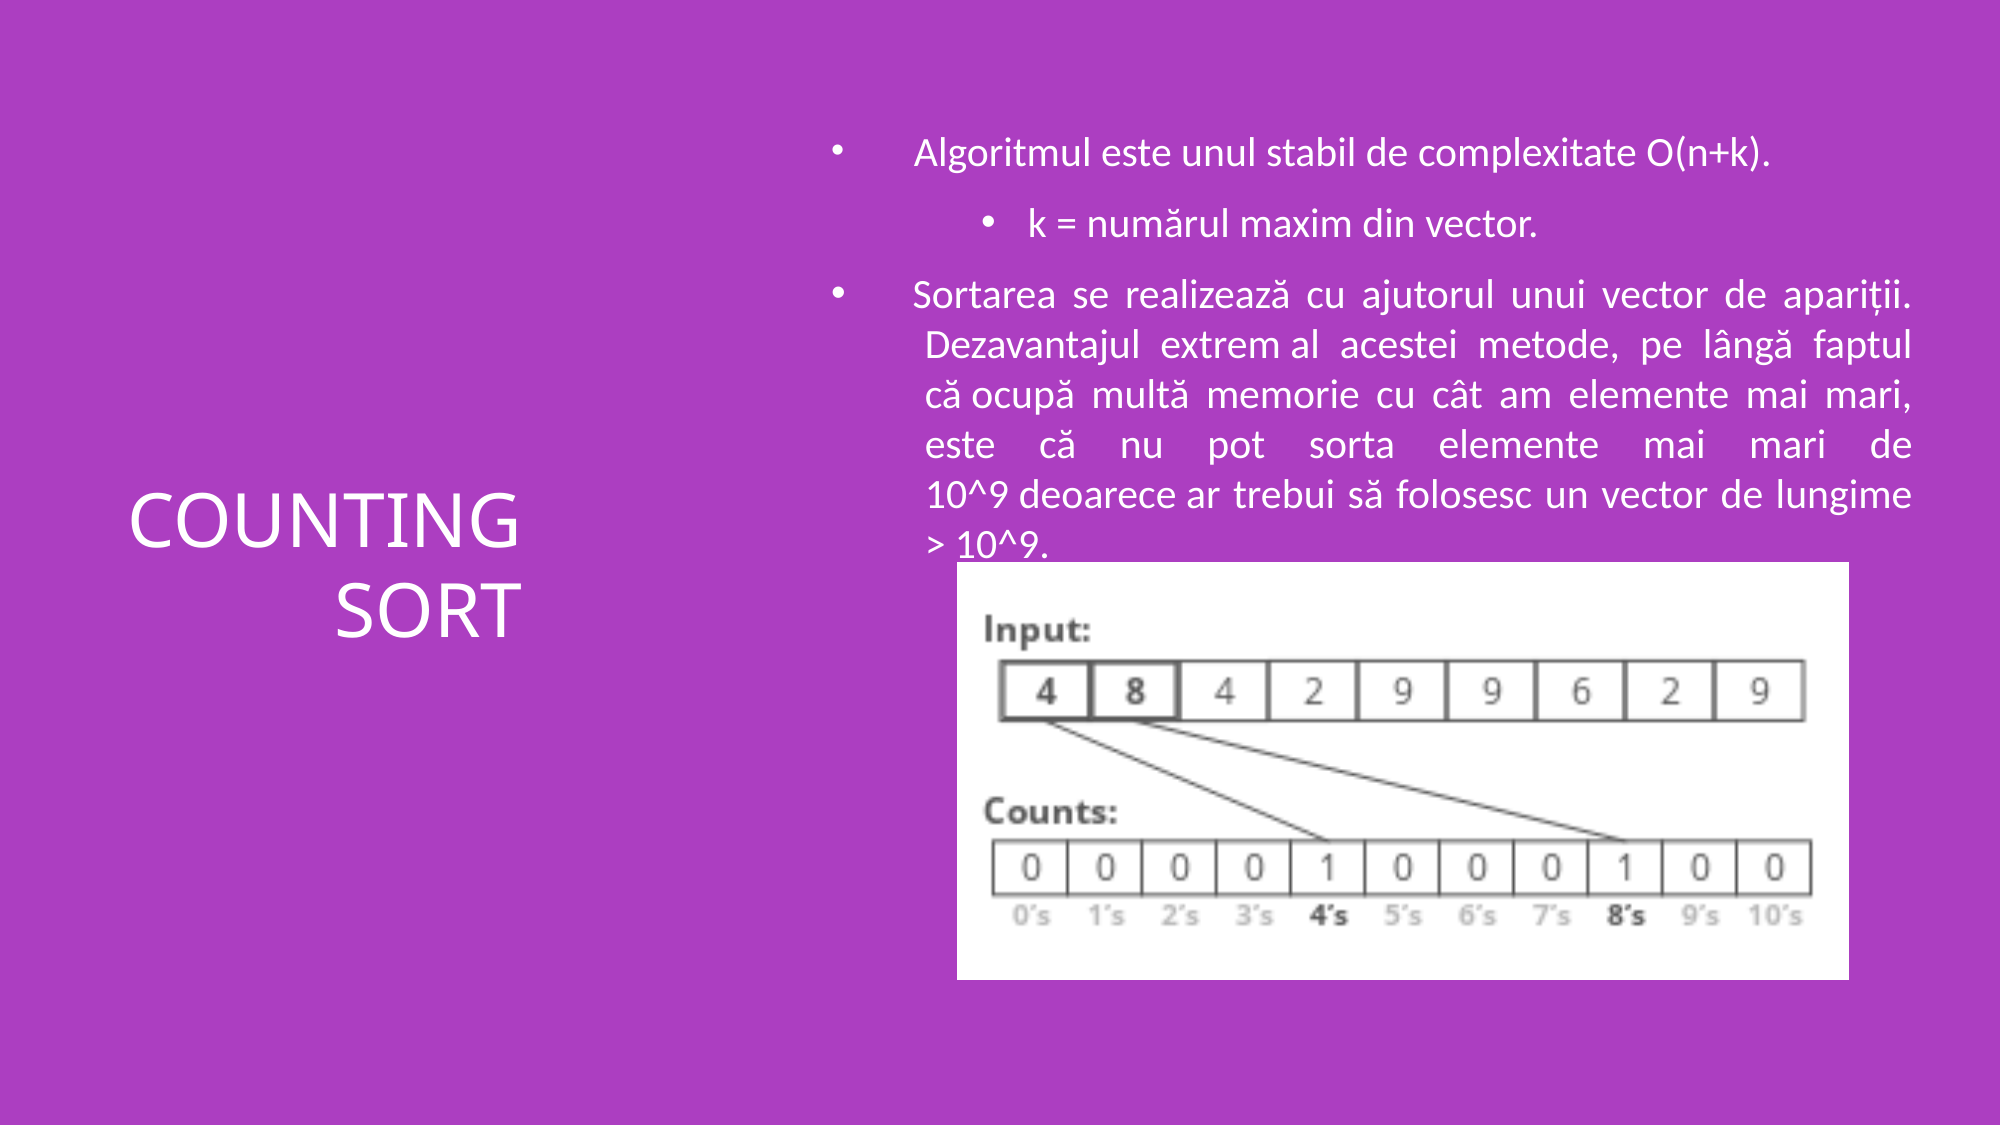

Algoritmul este unul stabil de complexitate O(n+k).
k = numărul maxim din vector.
   Sortarea se realizează cu ajutorul unui vector de apariții. Dezavantajul extrem al acestei metode, pe lângă faptul că ocupă multă memorie cu cât am elemente mai mari, este că nu pot sorta elemente mai mari de 10^9 deoarece ar trebui să folosesc un vector de lungime > 10^9.
# COUNTING SORT